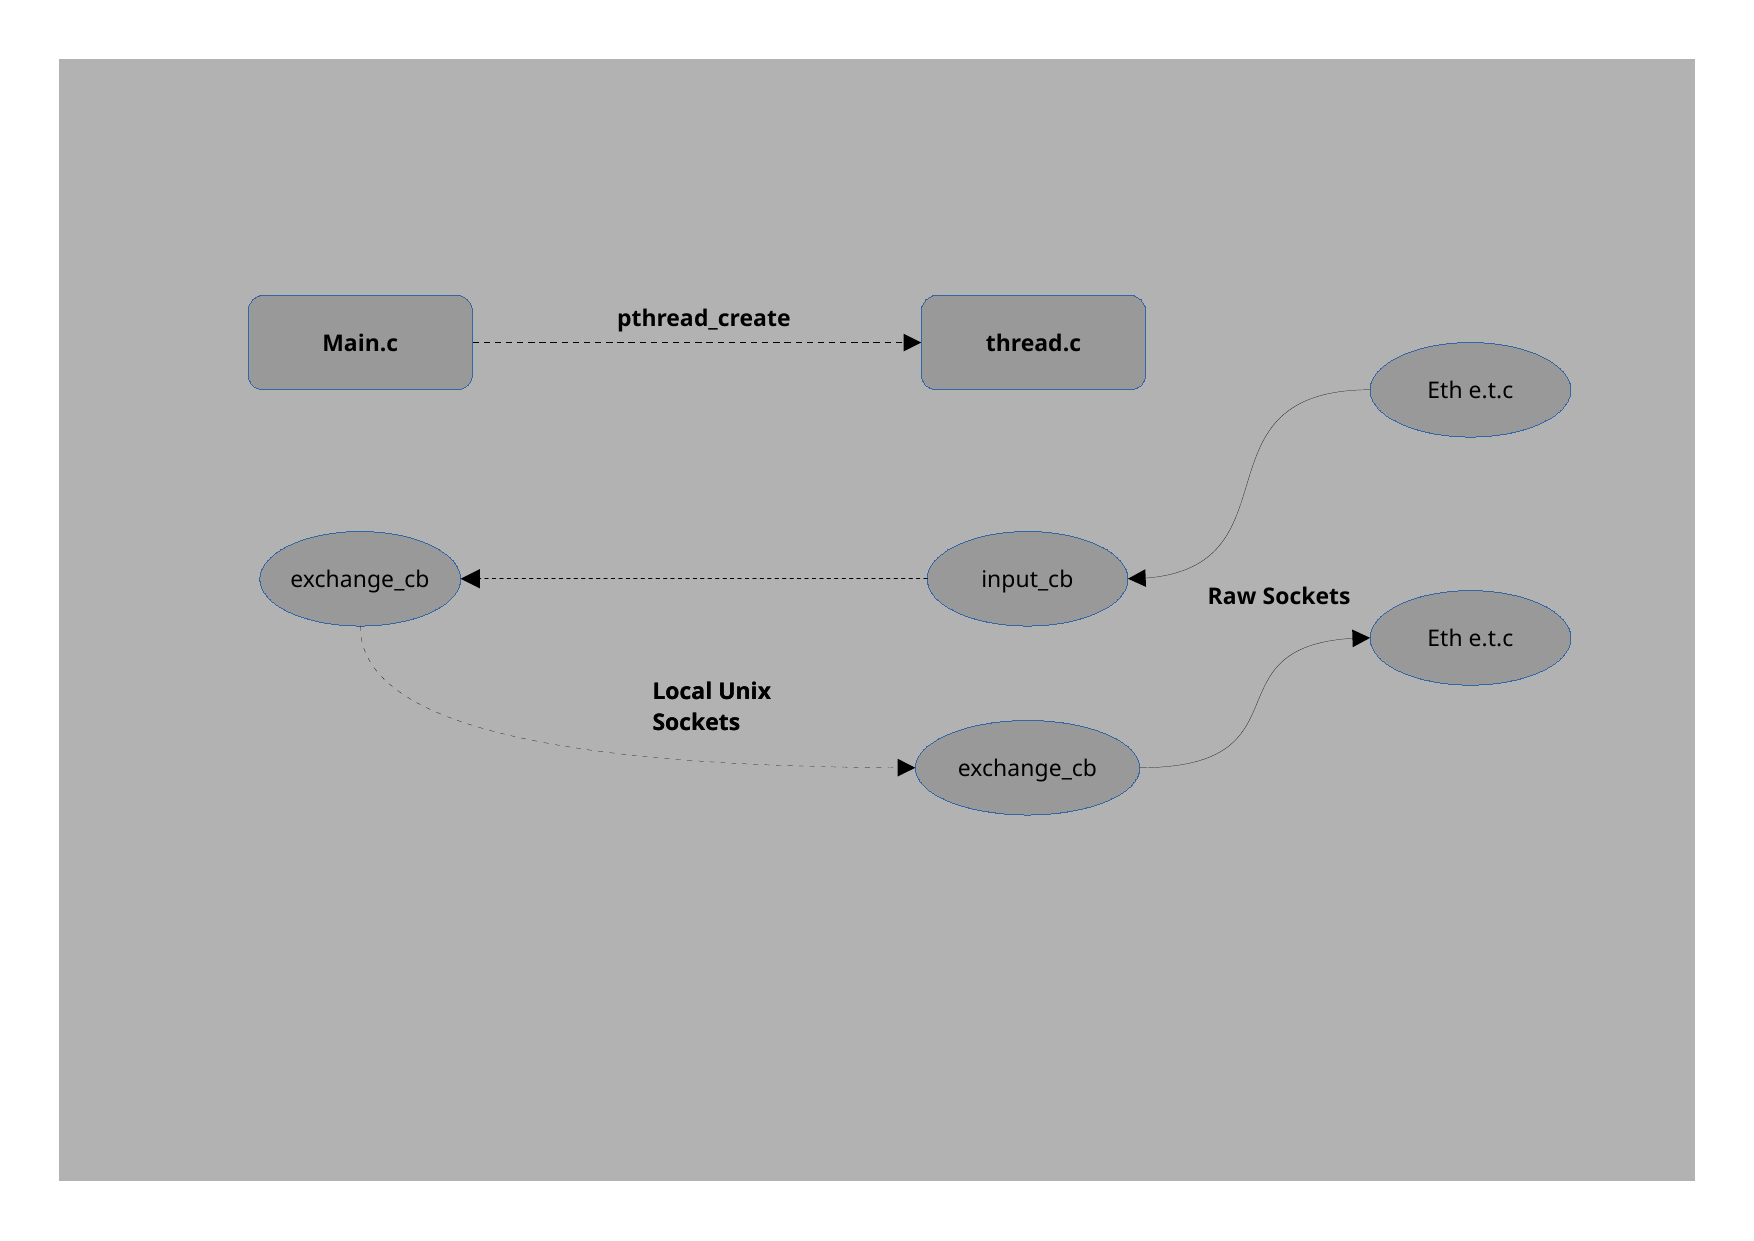

pthread_create
Main.c
thread.c
Eth e.t.c
exchange_cb
input_cb
Raw Sockets
Eth e.t.c
Local Unix Sockets
Local Unix Sockets
exchange_cb